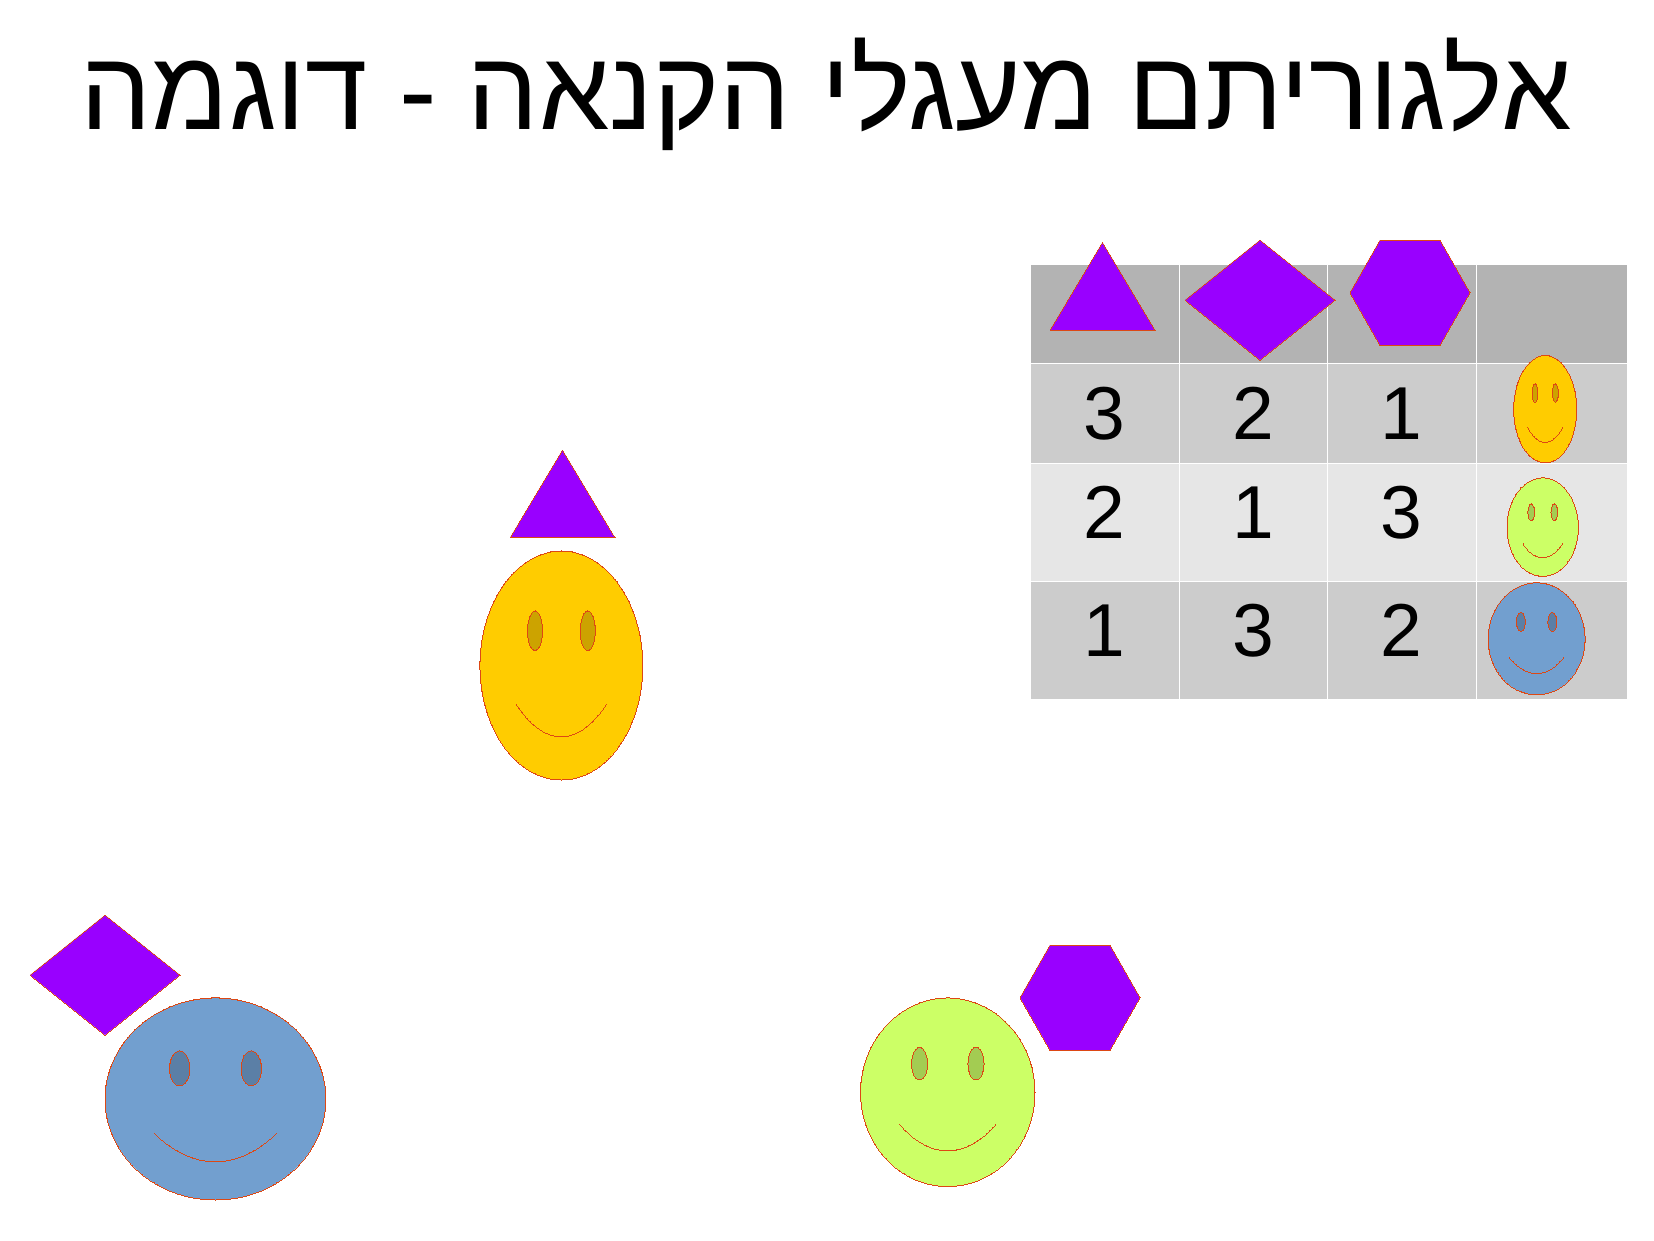

# אלגוריתם מעגלי הקנאה - דוגמה
| | | | |
| --- | --- | --- | --- |
| 3 | 2 | 1 | |
| 2 | 1 | 3 | |
| 1 | 3 | 2 | |